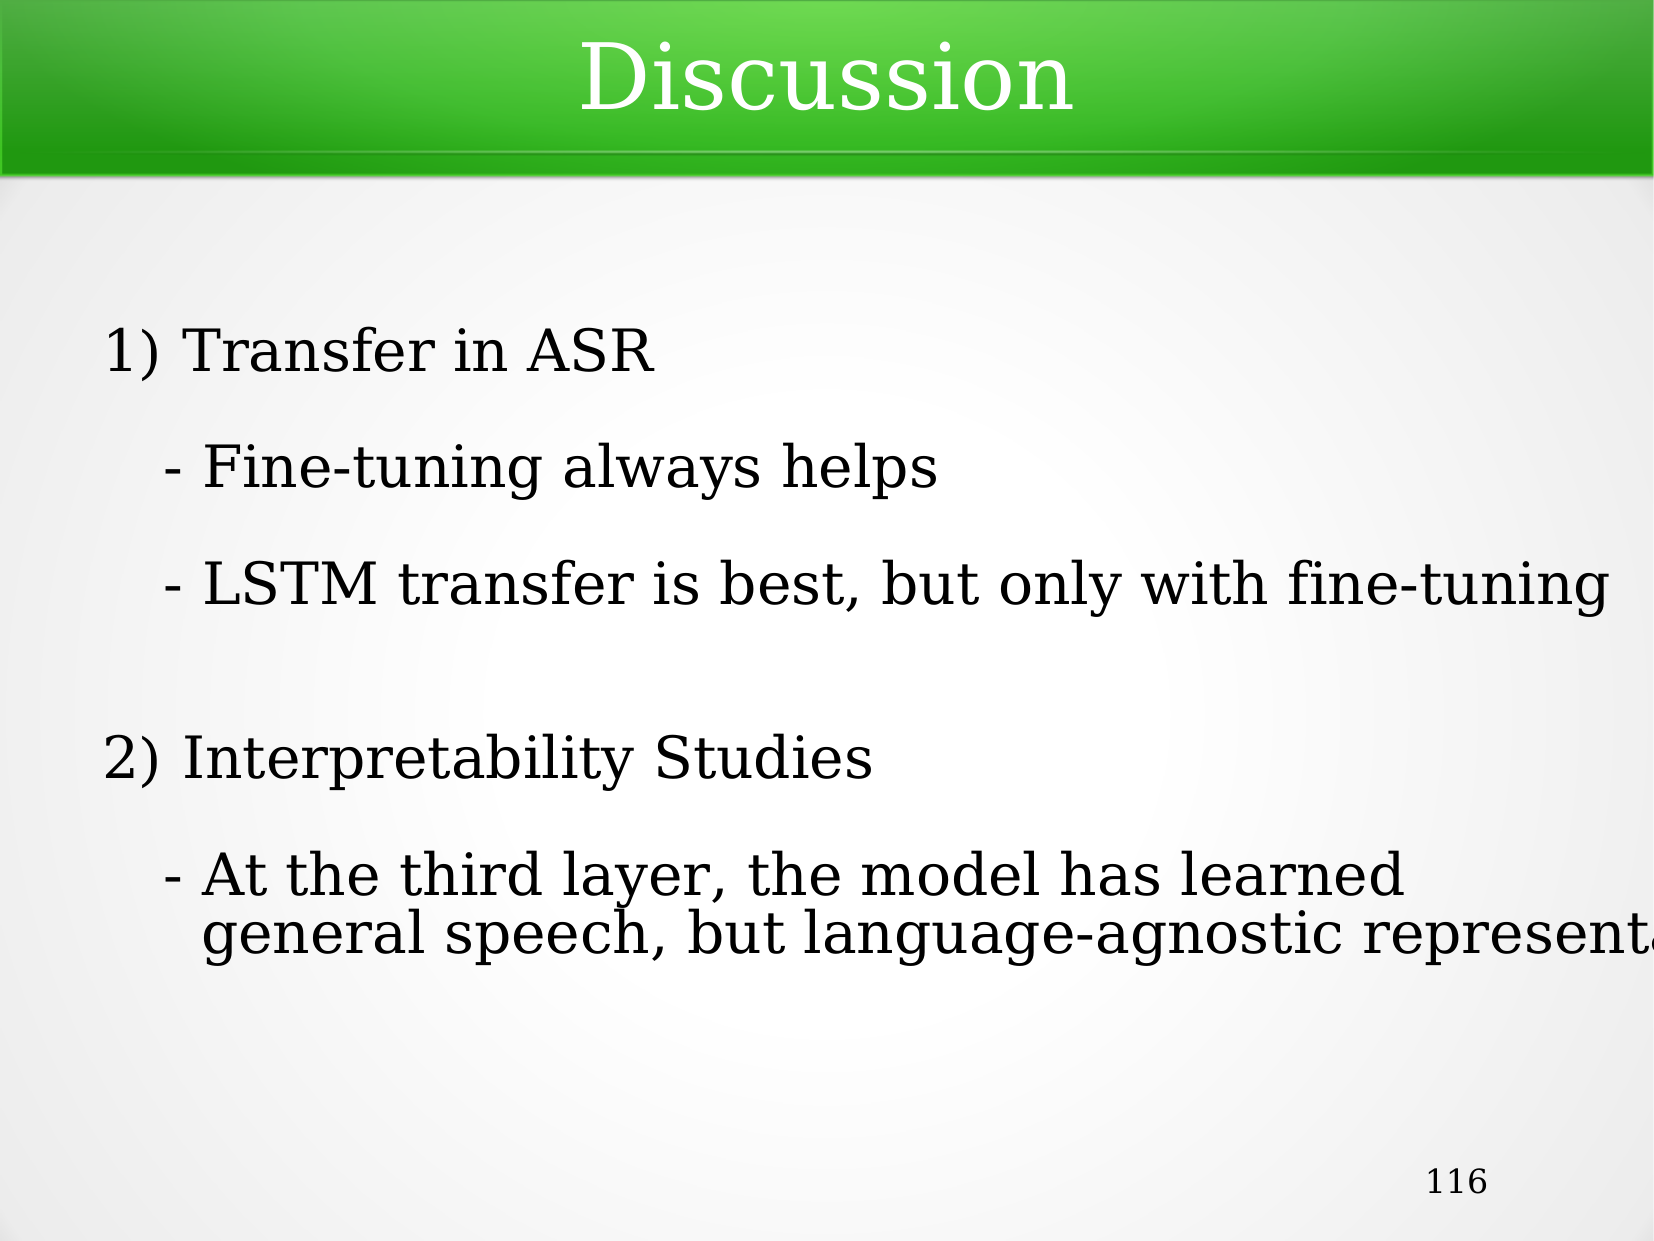

# Discussion
 Transfer in ASR
- Fine-tuning always helps
- LSTM transfer is best, but only with fine-tuning
 Interpretability Studies
- At the third layer, the model has learned
 general speech, but language-agnostic representations